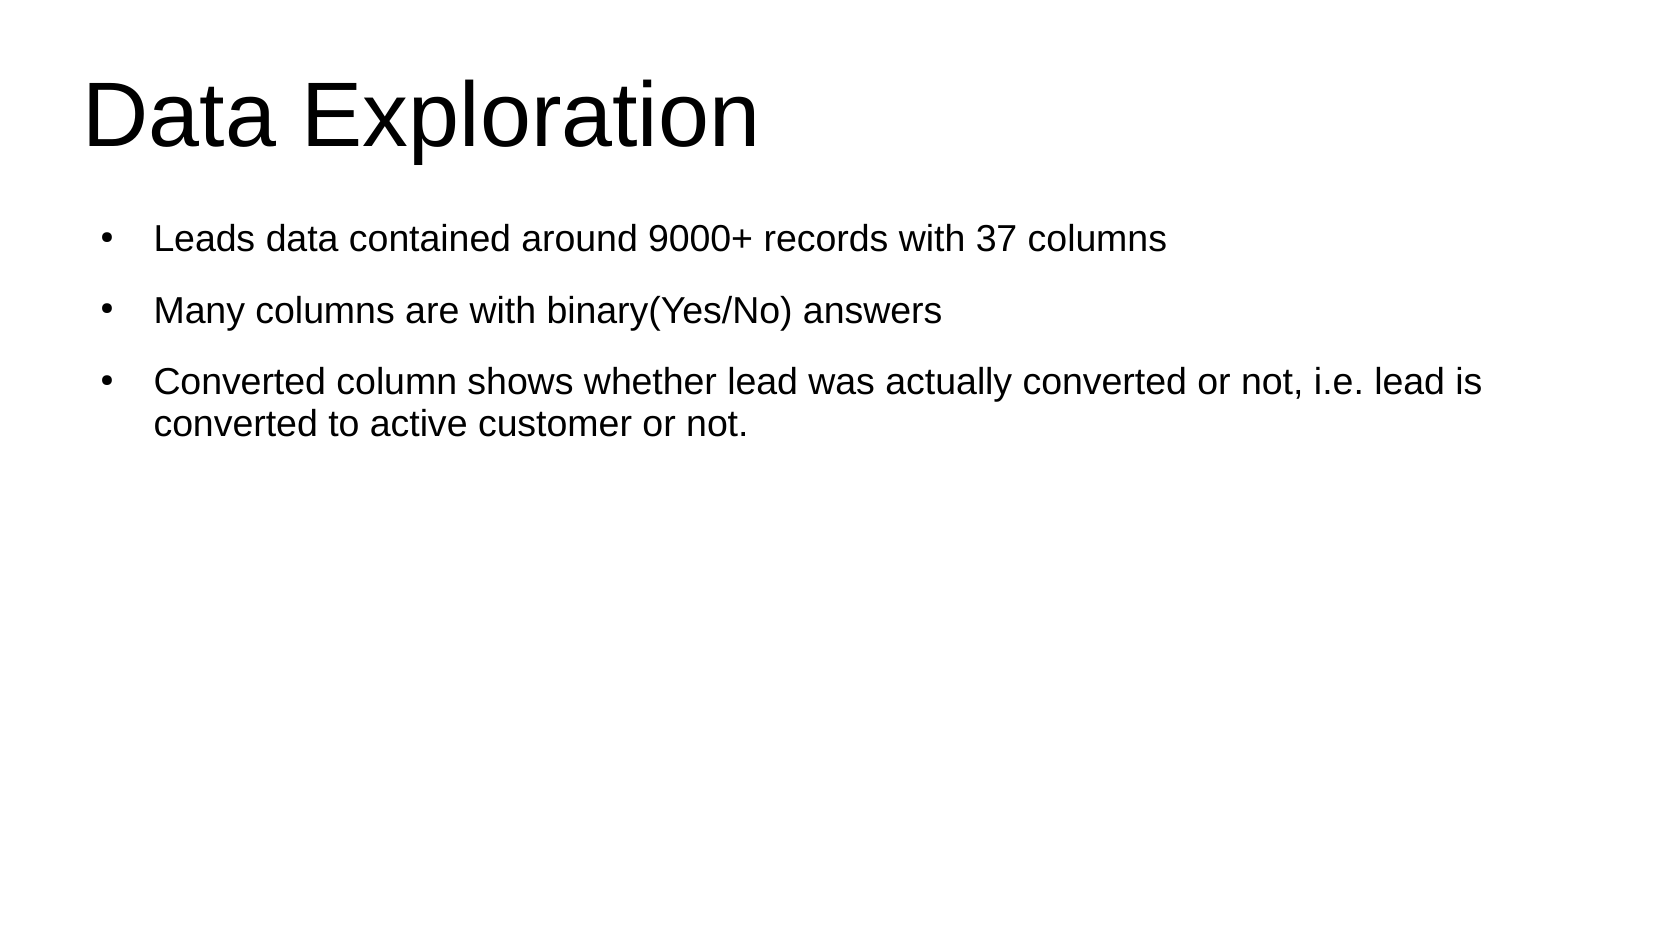

# Data Exploration
Leads data contained around 9000+ records with 37 columns
Many columns are with binary(Yes/No) answers
Converted column shows whether lead was actually converted or not, i.e. lead is converted to active customer or not.